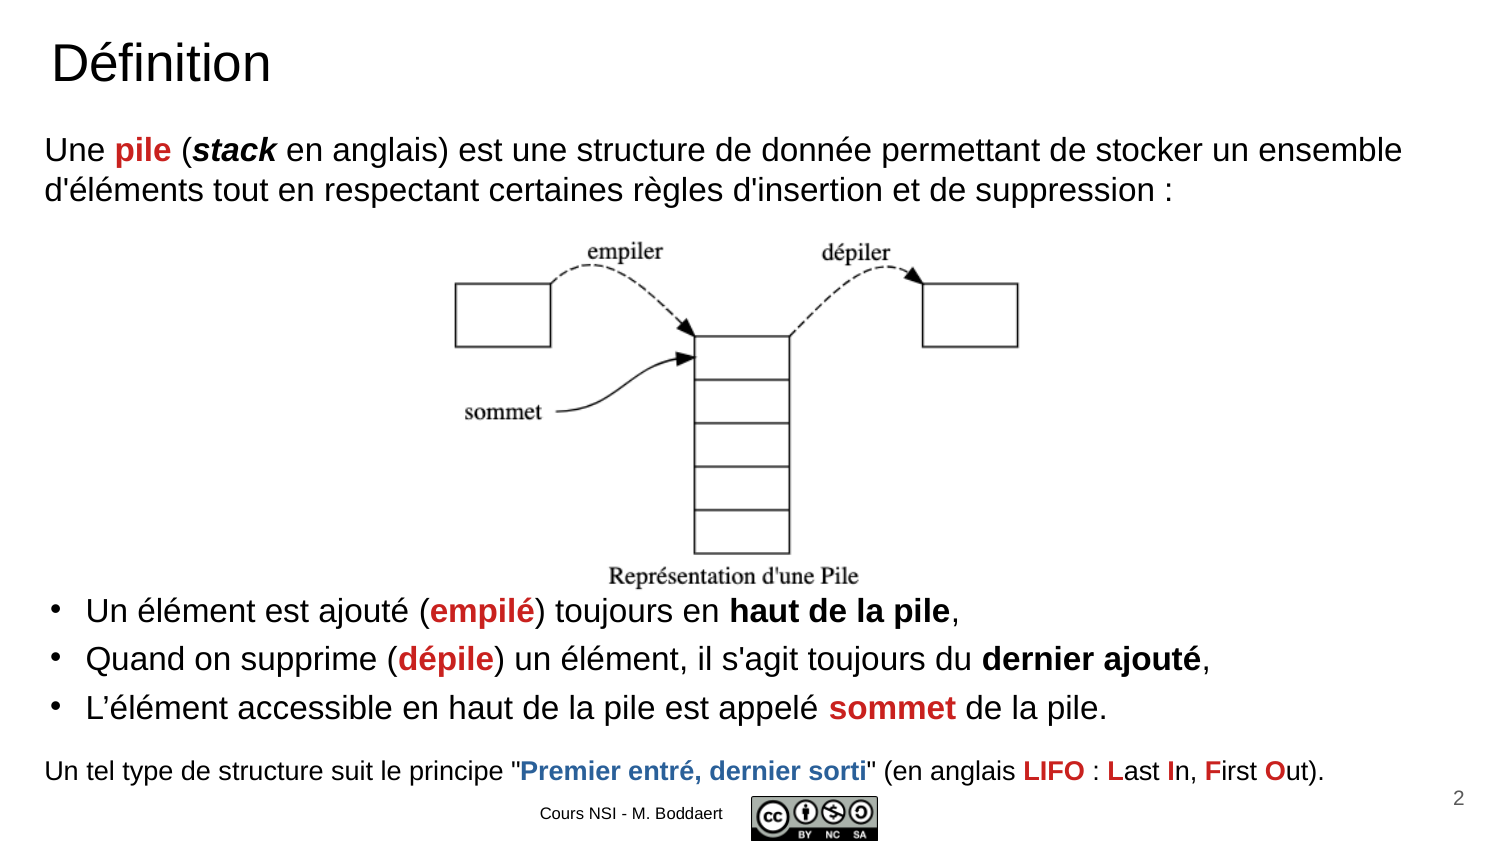

# Définition
Une pile (stack en anglais) est une structure de donnée permettant de stocker un ensemble d'éléments tout en respectant certaines règles d'insertion et de suppression :
Un élément est ajouté (empilé) toujours en haut de la pile,
Quand on supprime (dépile) un élément, il s'agit toujours du dernier ajouté,
L’élément accessible en haut de la pile est appelé sommet de la pile.
Un tel type de structure suit le principe "Premier entré, dernier sorti" (en anglais LIFO : Last In, First Out).